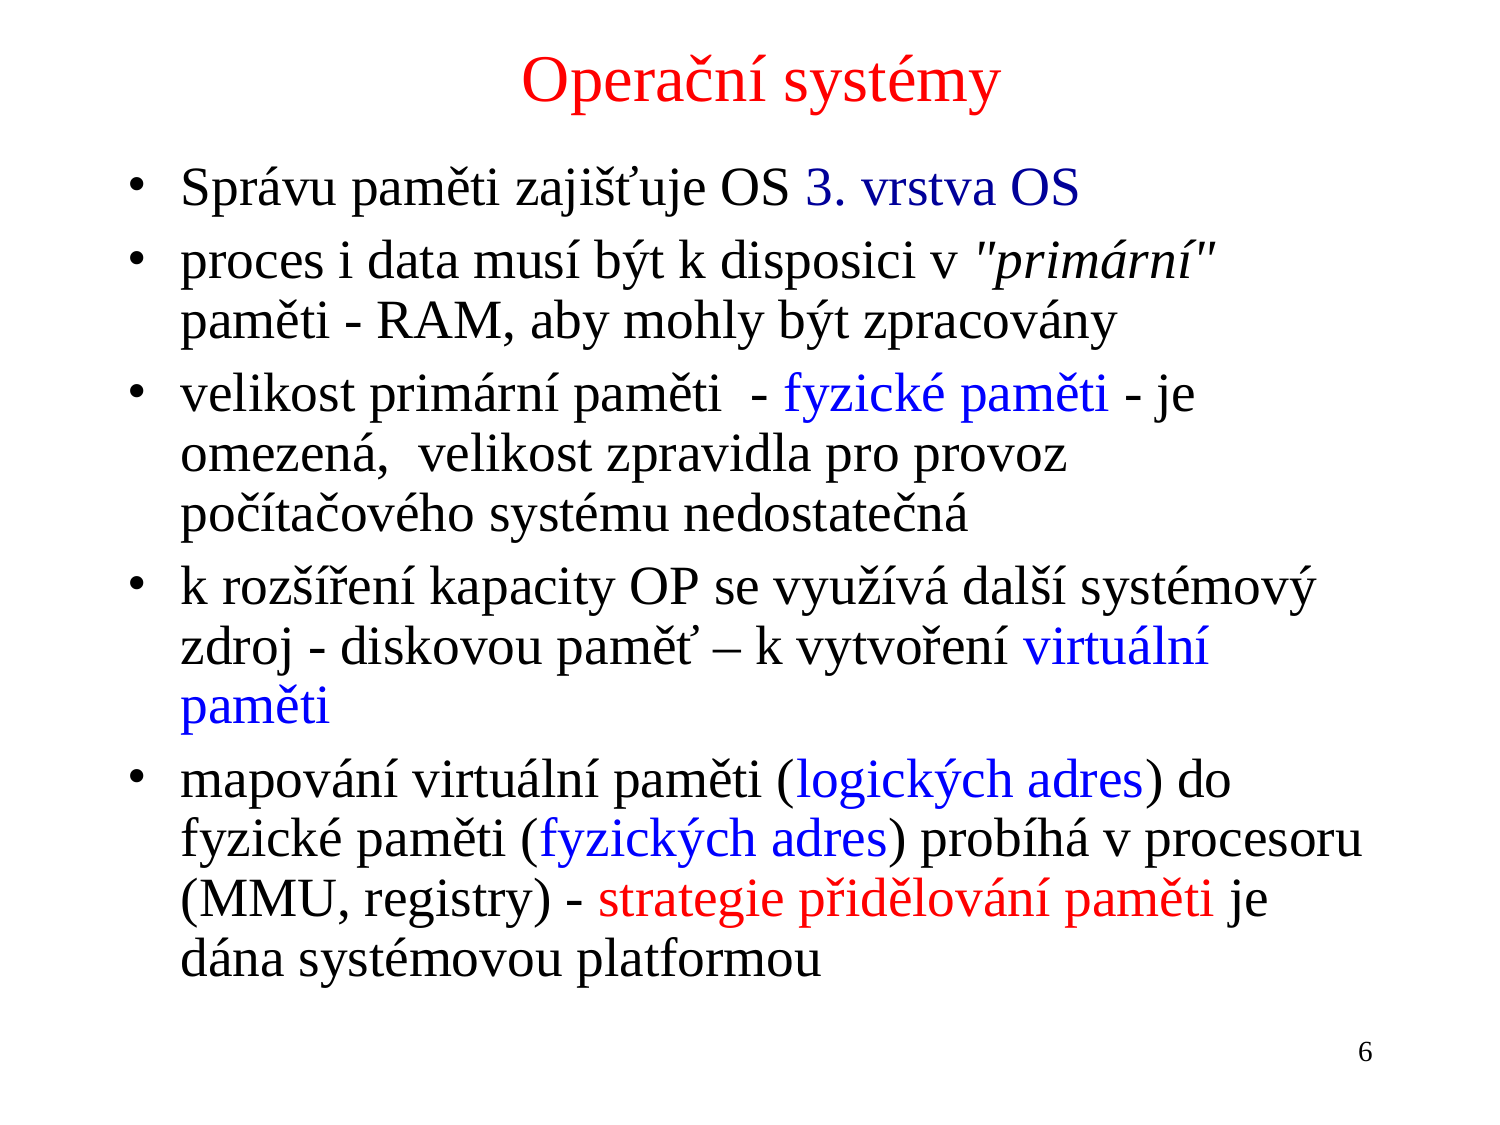

# Operační systémy
Správu paměti zajišťuje OS 3. vrstva OS
proces i data musí být k disposici v "primární" paměti - RAM, aby mohly být zpracovány
velikost primární paměti - fyzické paměti - je omezená, velikost zpravidla pro provoz počítačového systému nedostatečná
k rozšíření kapacity OP se využívá další systémový zdroj - diskovou paměť – k vytvoření virtuální paměti
mapování virtuální paměti (logických adres) do fyzické paměti (fyzických adres) probíhá v procesoru (MMU, registry) - strategie přidělování paměti je dána systémovou platformou
5